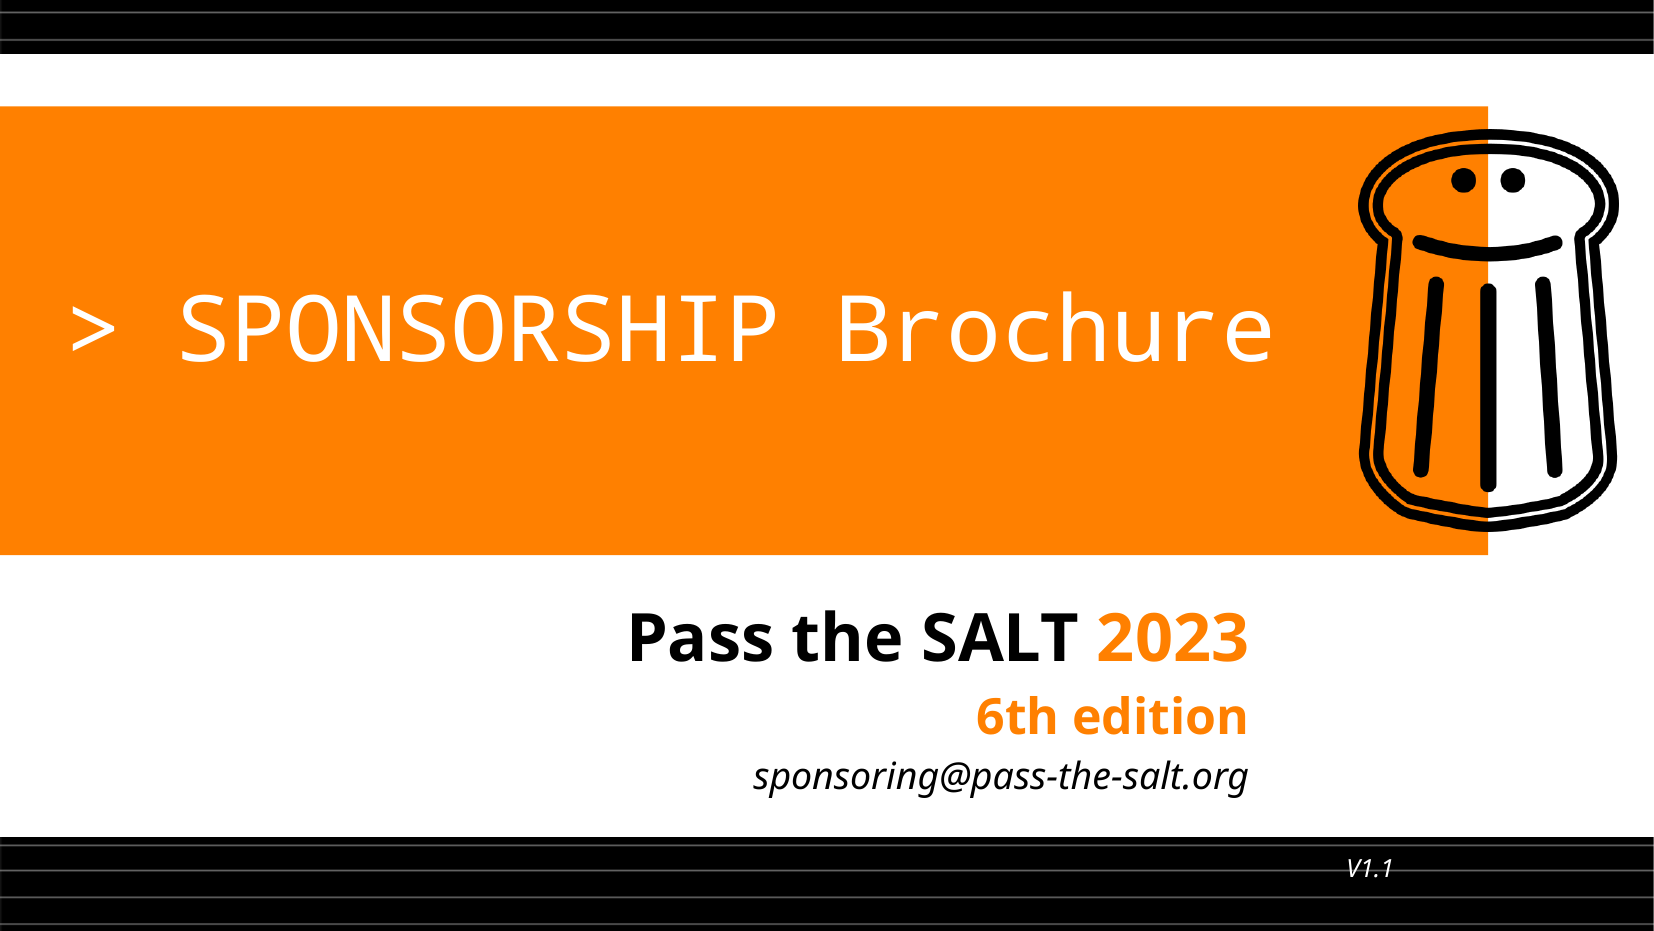

# > SPONSORSHIP Brochure
Pass the SALT 2023
6th edition
sponsoring@pass-the-salt.org
V1.1